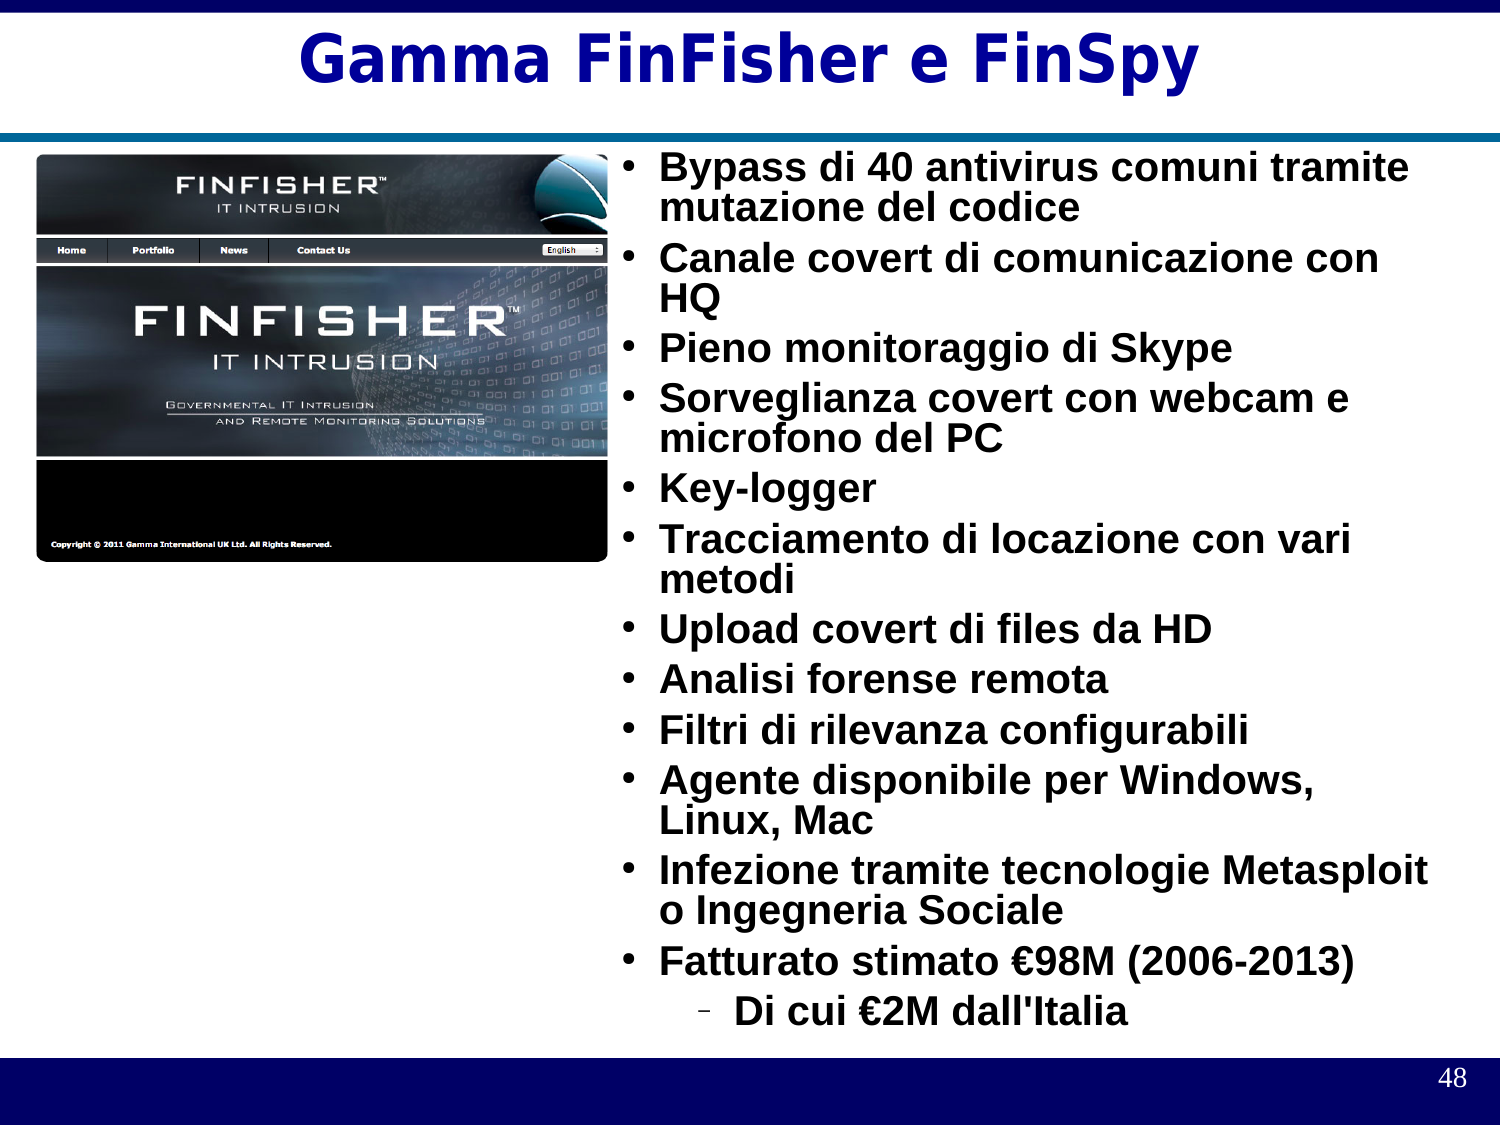

# Gamma FinFisher e FinSpy
Bypass di 40 antivirus comuni tramite mutazione del codice
Canale covert di comunicazione con HQ
Pieno monitoraggio di Skype
Sorveglianza covert con webcam e microfono del PC
Key-logger
Tracciamento di locazione con vari metodi
Upload covert di files da HD
Analisi forense remota
Filtri di rilevanza configurabili
Agente disponibile per Windows, Linux, Mac
Infezione tramite tecnologie Metasploit o Ingegneria Sociale
Fatturato stimato €98M (2006-2013)
Di cui €2M dall'Italia